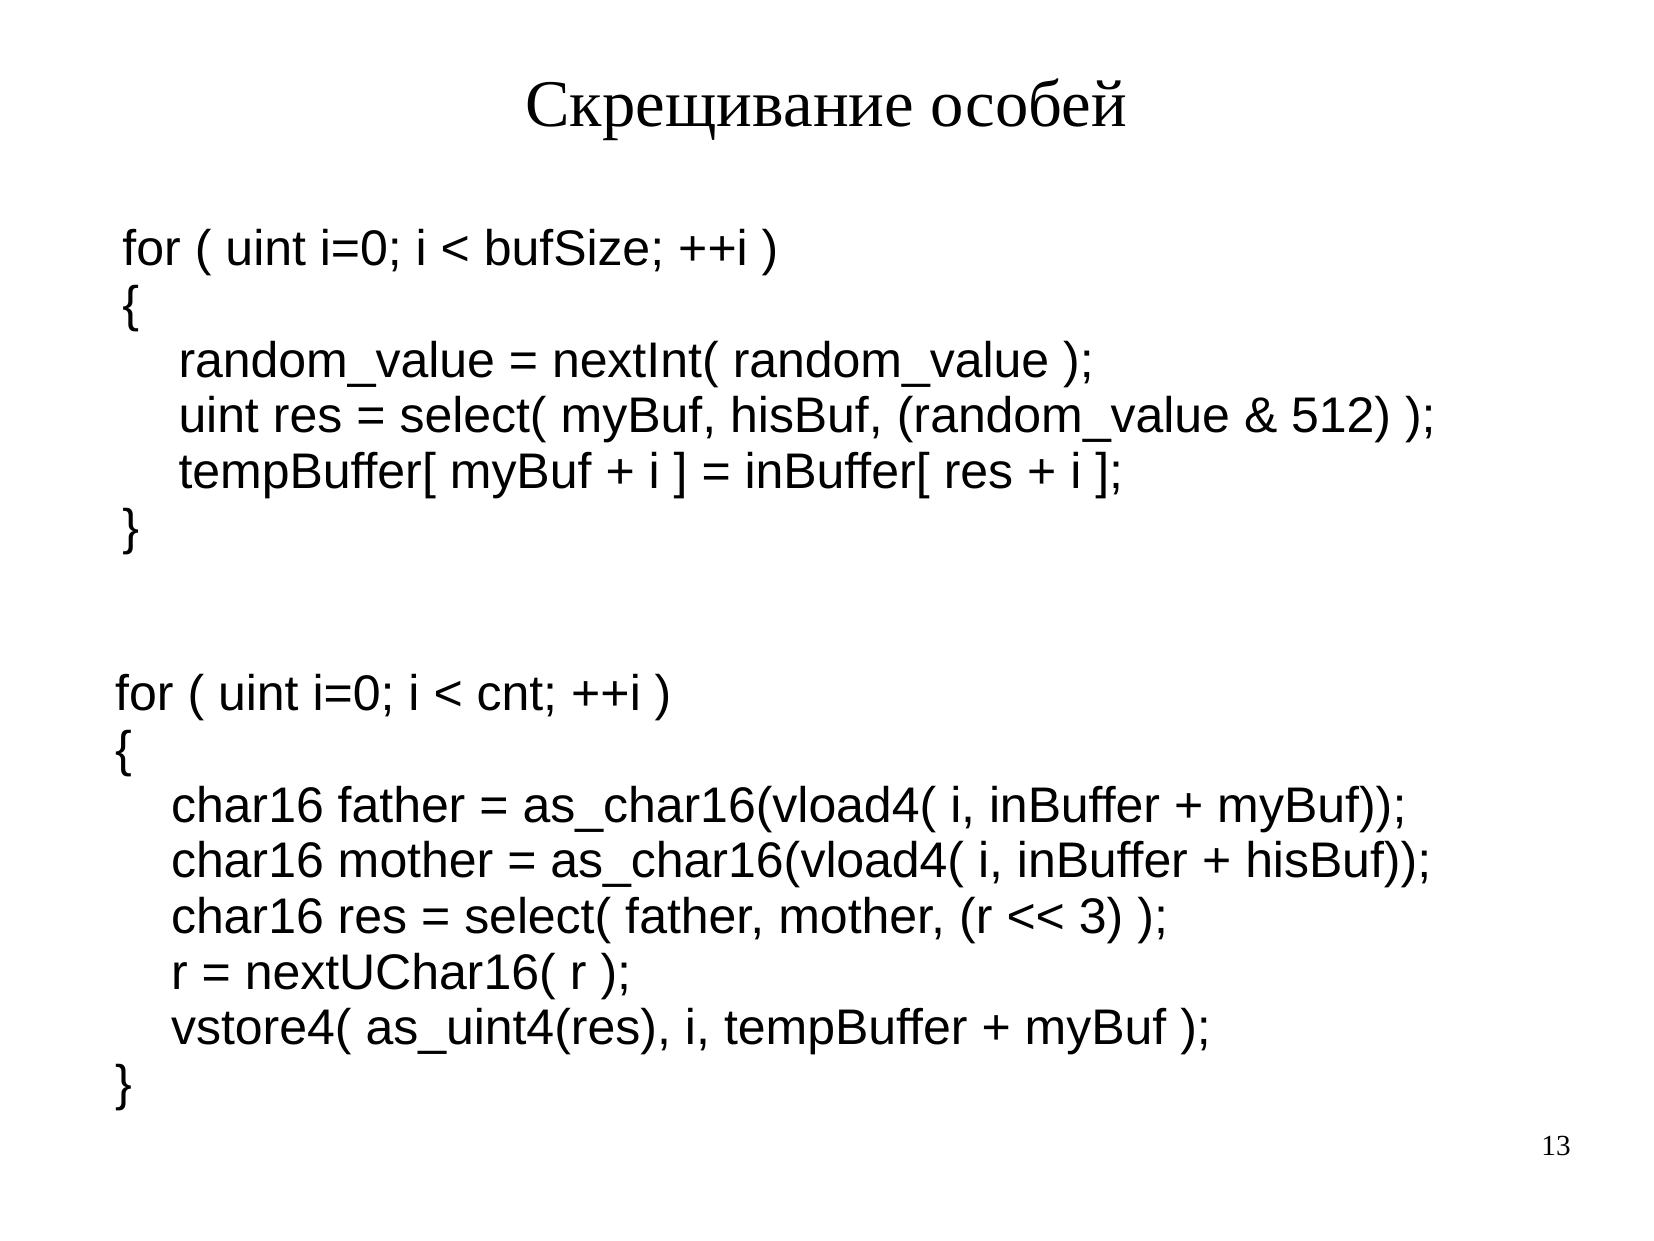

Скрещивание особей
for ( uint i=0; i < bufSize; ++i )
{
 random_value = nextInt( random_value );
 uint res = select( myBuf, hisBuf, (random_value & 512) );
 tempBuffer[ myBuf + i ] = inBuffer[ res + i ];
}
for ( uint i=0; i < cnt; ++i )
{
 char16 father = as_char16(vload4( i, inBuffer + myBuf));
 char16 mother = as_char16(vload4( i, inBuffer + hisBuf));
 char16 res = select( father, mother, (r << 3) );
 r = nextUChar16( r );
 vstore4( as_uint4(res), i, tempBuffer + myBuf );
}
13